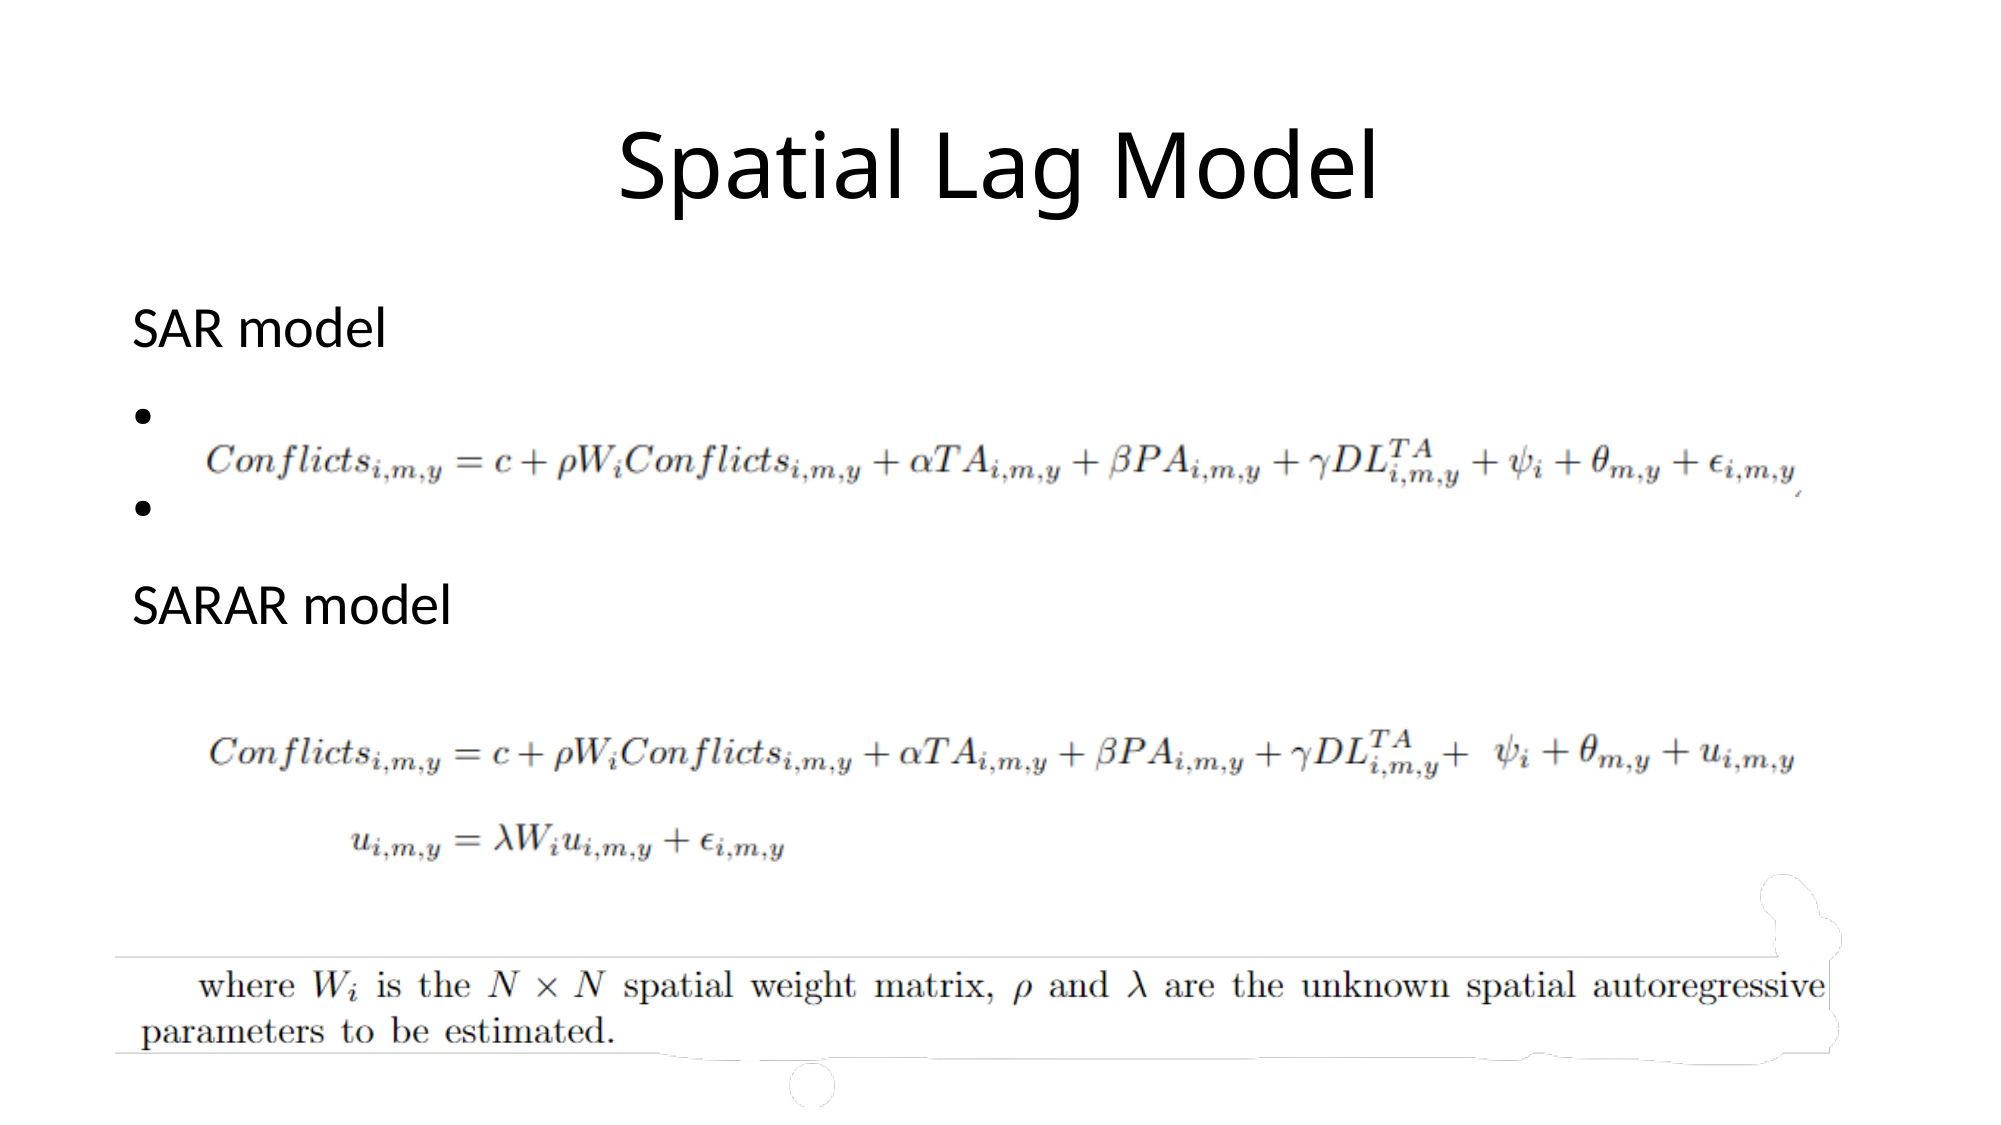

# Spatial Lag Model
SAR model
SARAR model